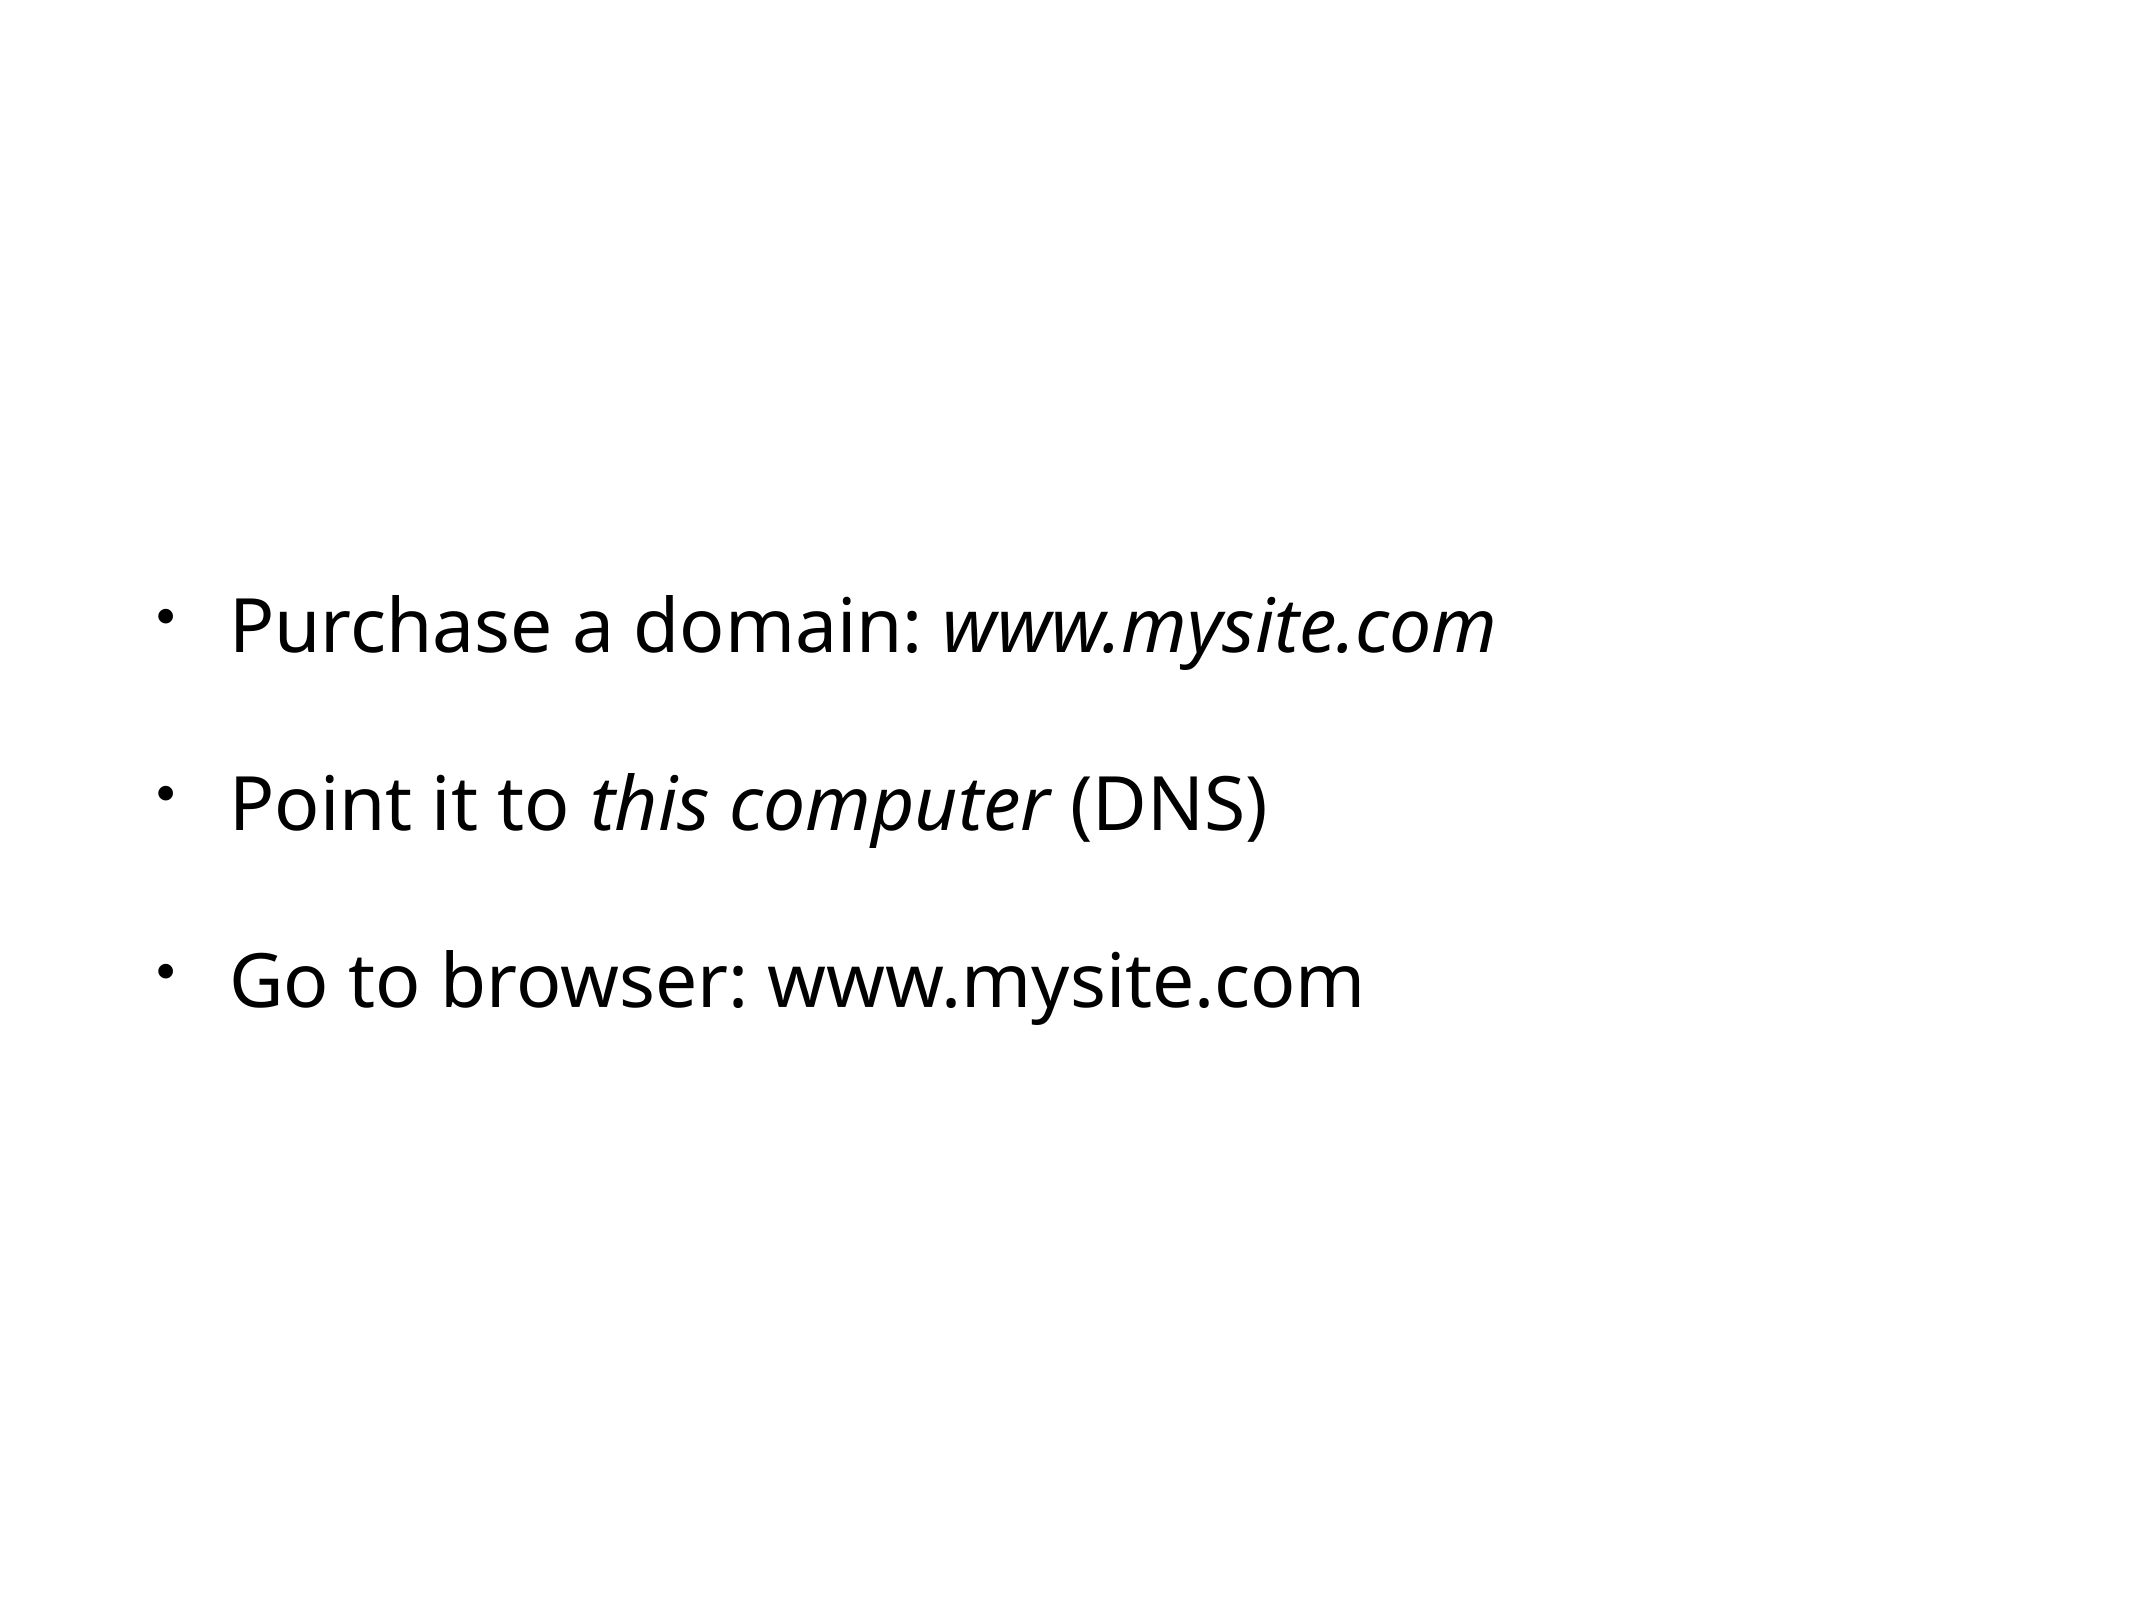

# Purchase a domain: www.mysite.com
Point it to this computer (DNS)
Go to browser: www.mysite.com